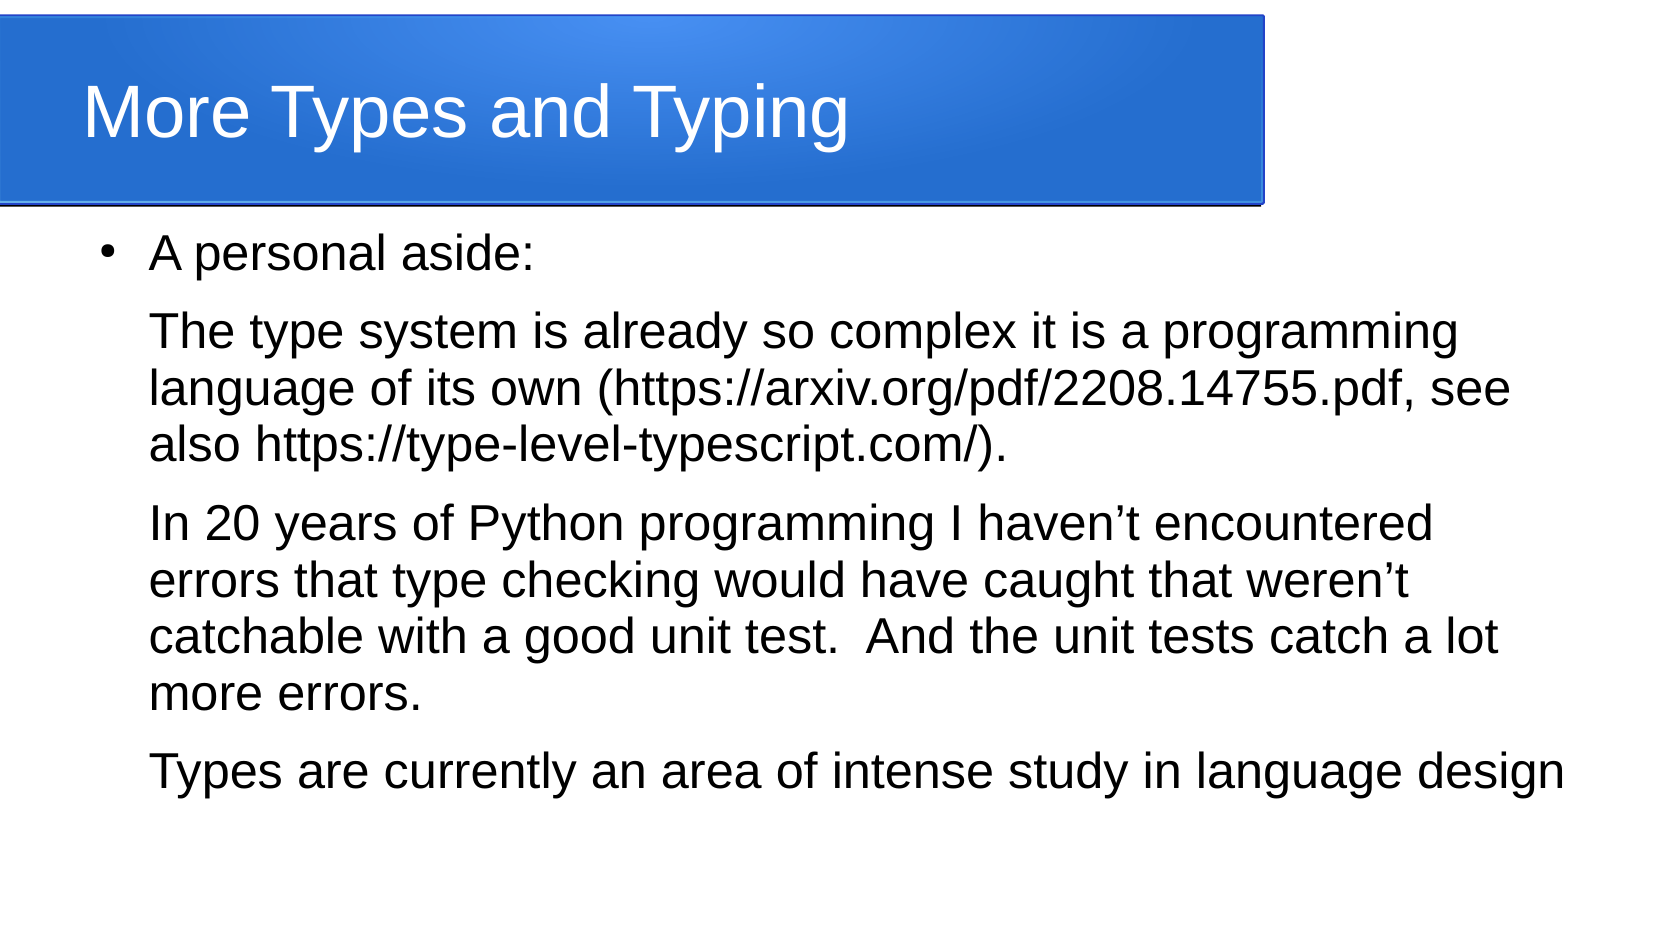

# More Types and Typing
A personal aside:
The type system is already so complex it is a programming language of its own (https://arxiv.org/pdf/2208.14755.pdf, see also https://type-level-typescript.com/).
In 20 years of Python programming I haven’t encountered errors that type checking would have caught that weren’t catchable with a good unit test. And the unit tests catch a lot more errors.
Types are currently an area of intense study in language design